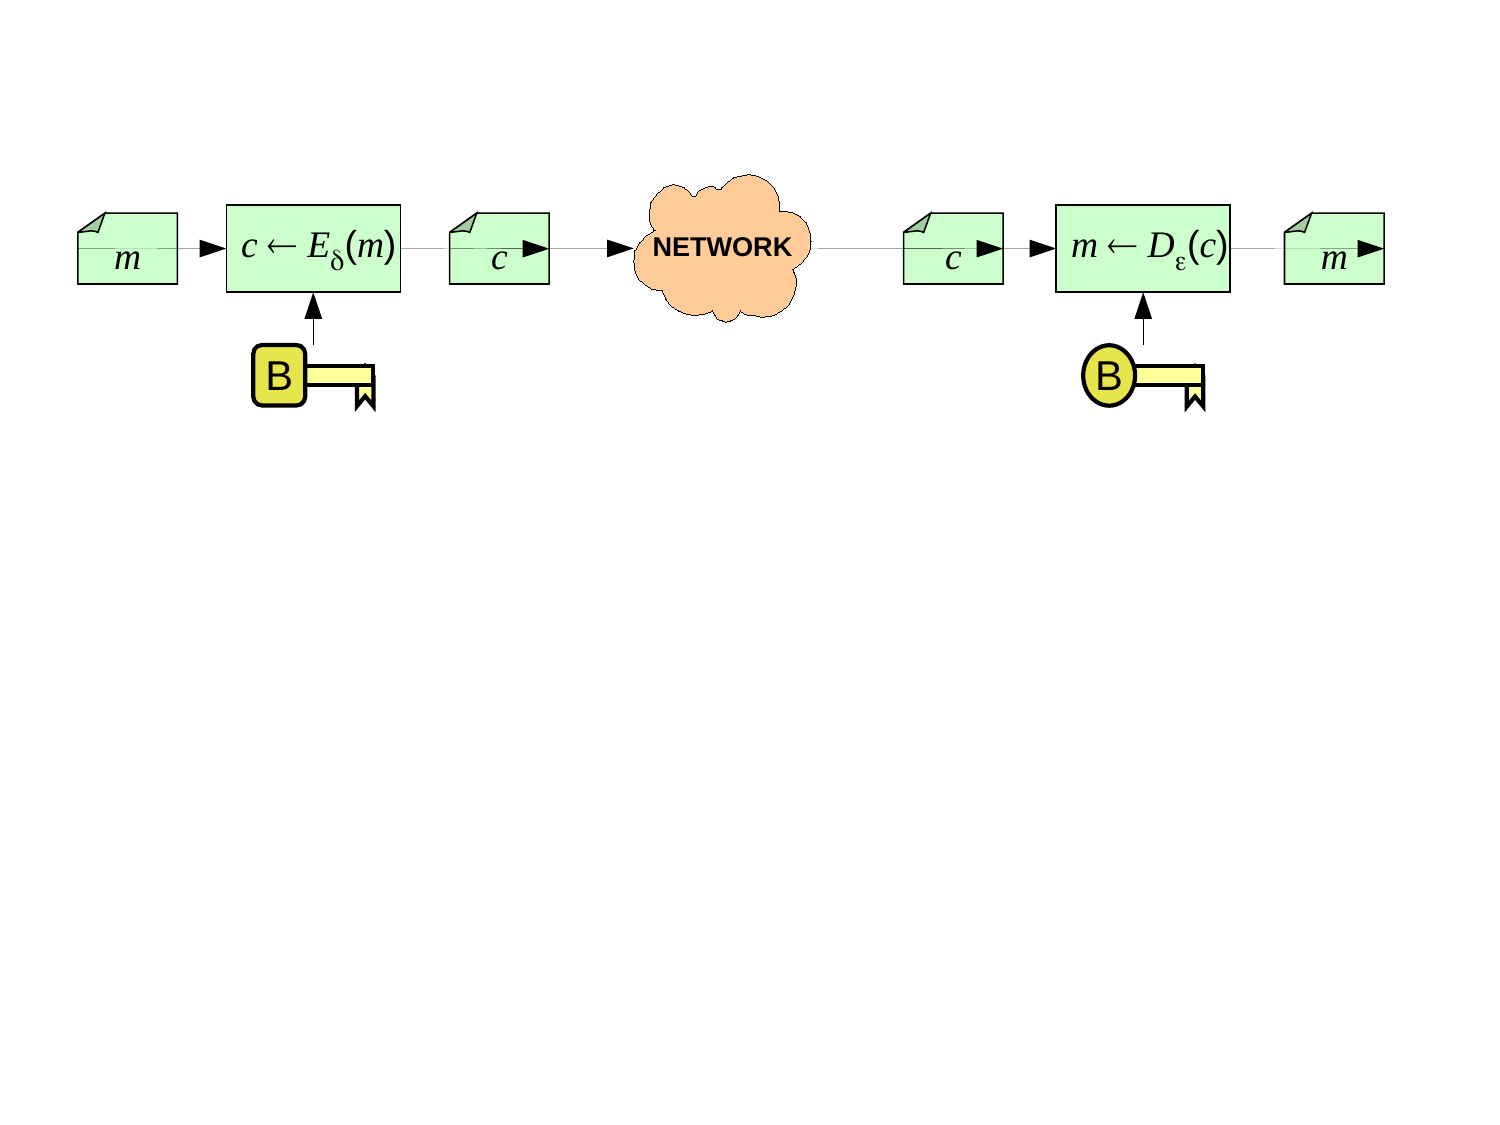

NETWORK
c  E(m)
m  D(c)
m
c
c
m
B
B